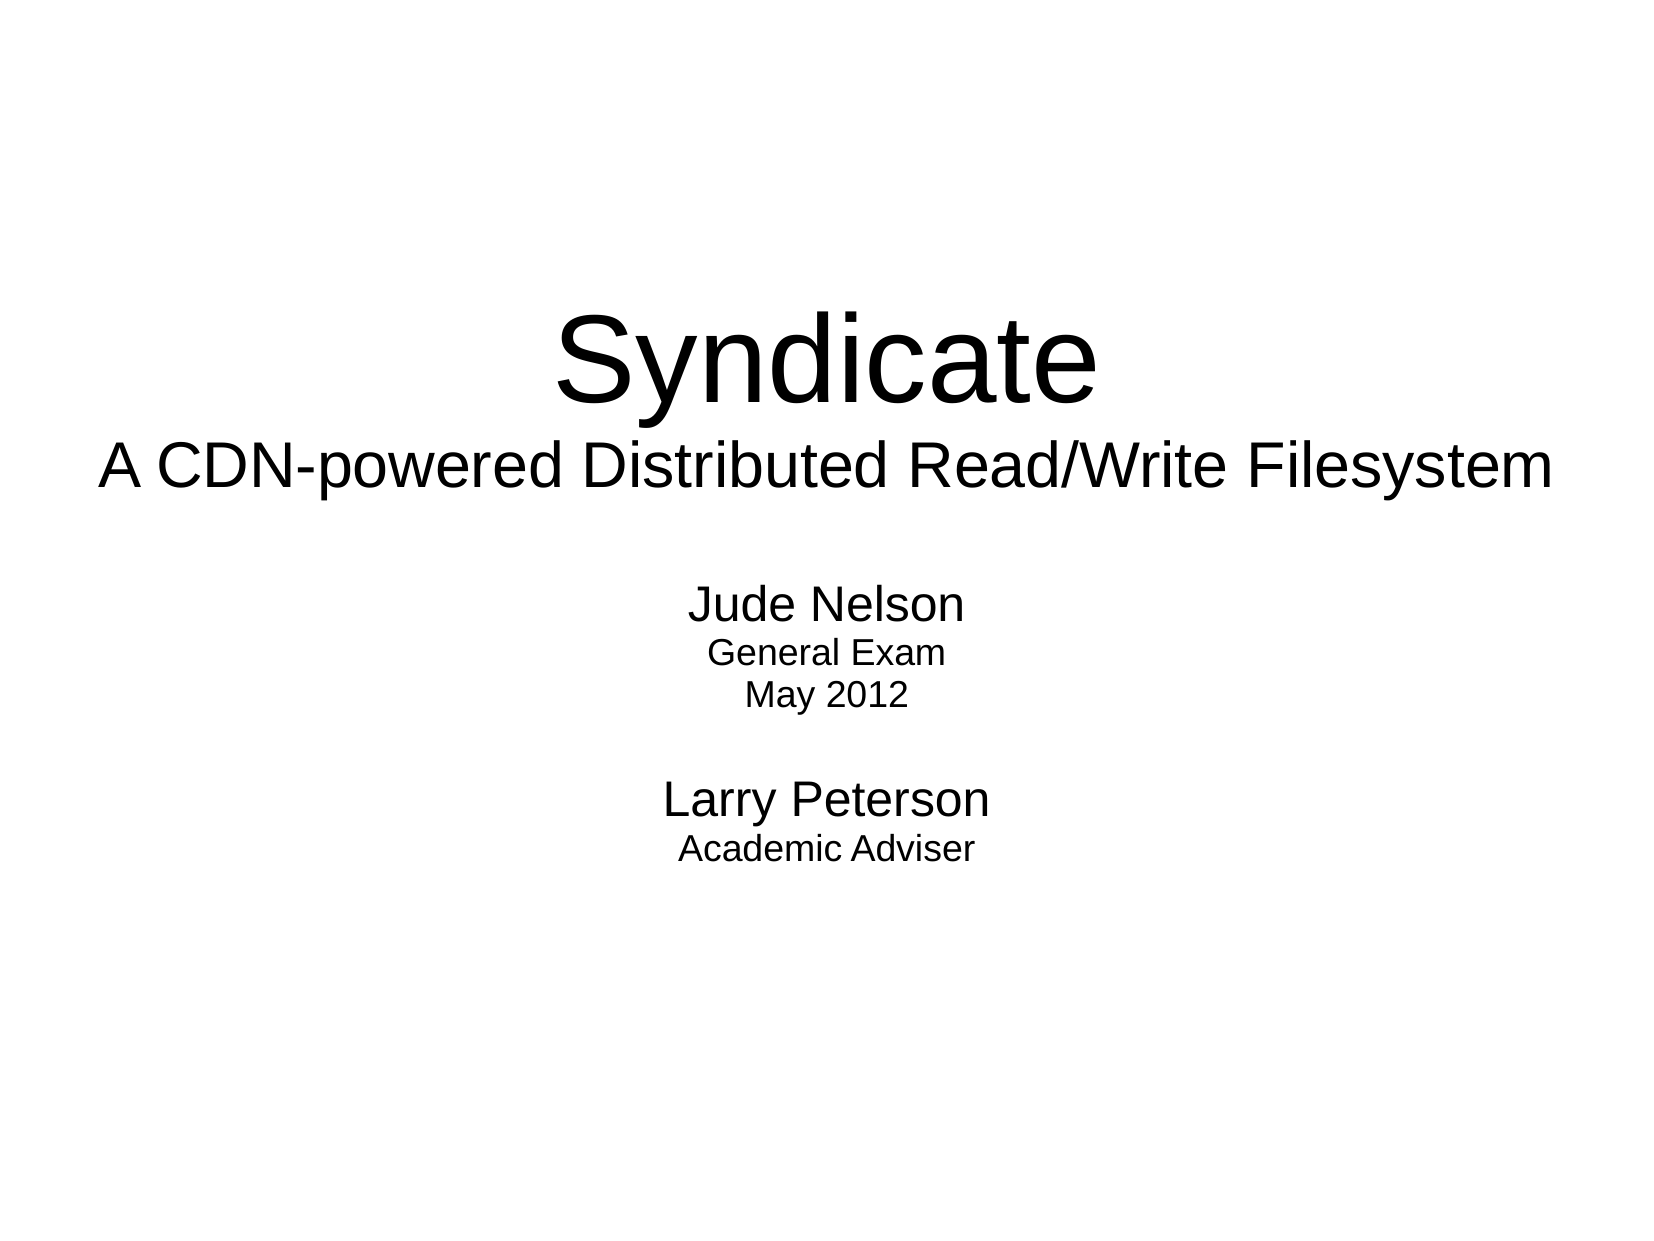

# Syndicate
A CDN-powered Distributed Read/Write Filesystem
Jude Nelson
General Exam
May 2012
Larry Peterson
Academic Adviser